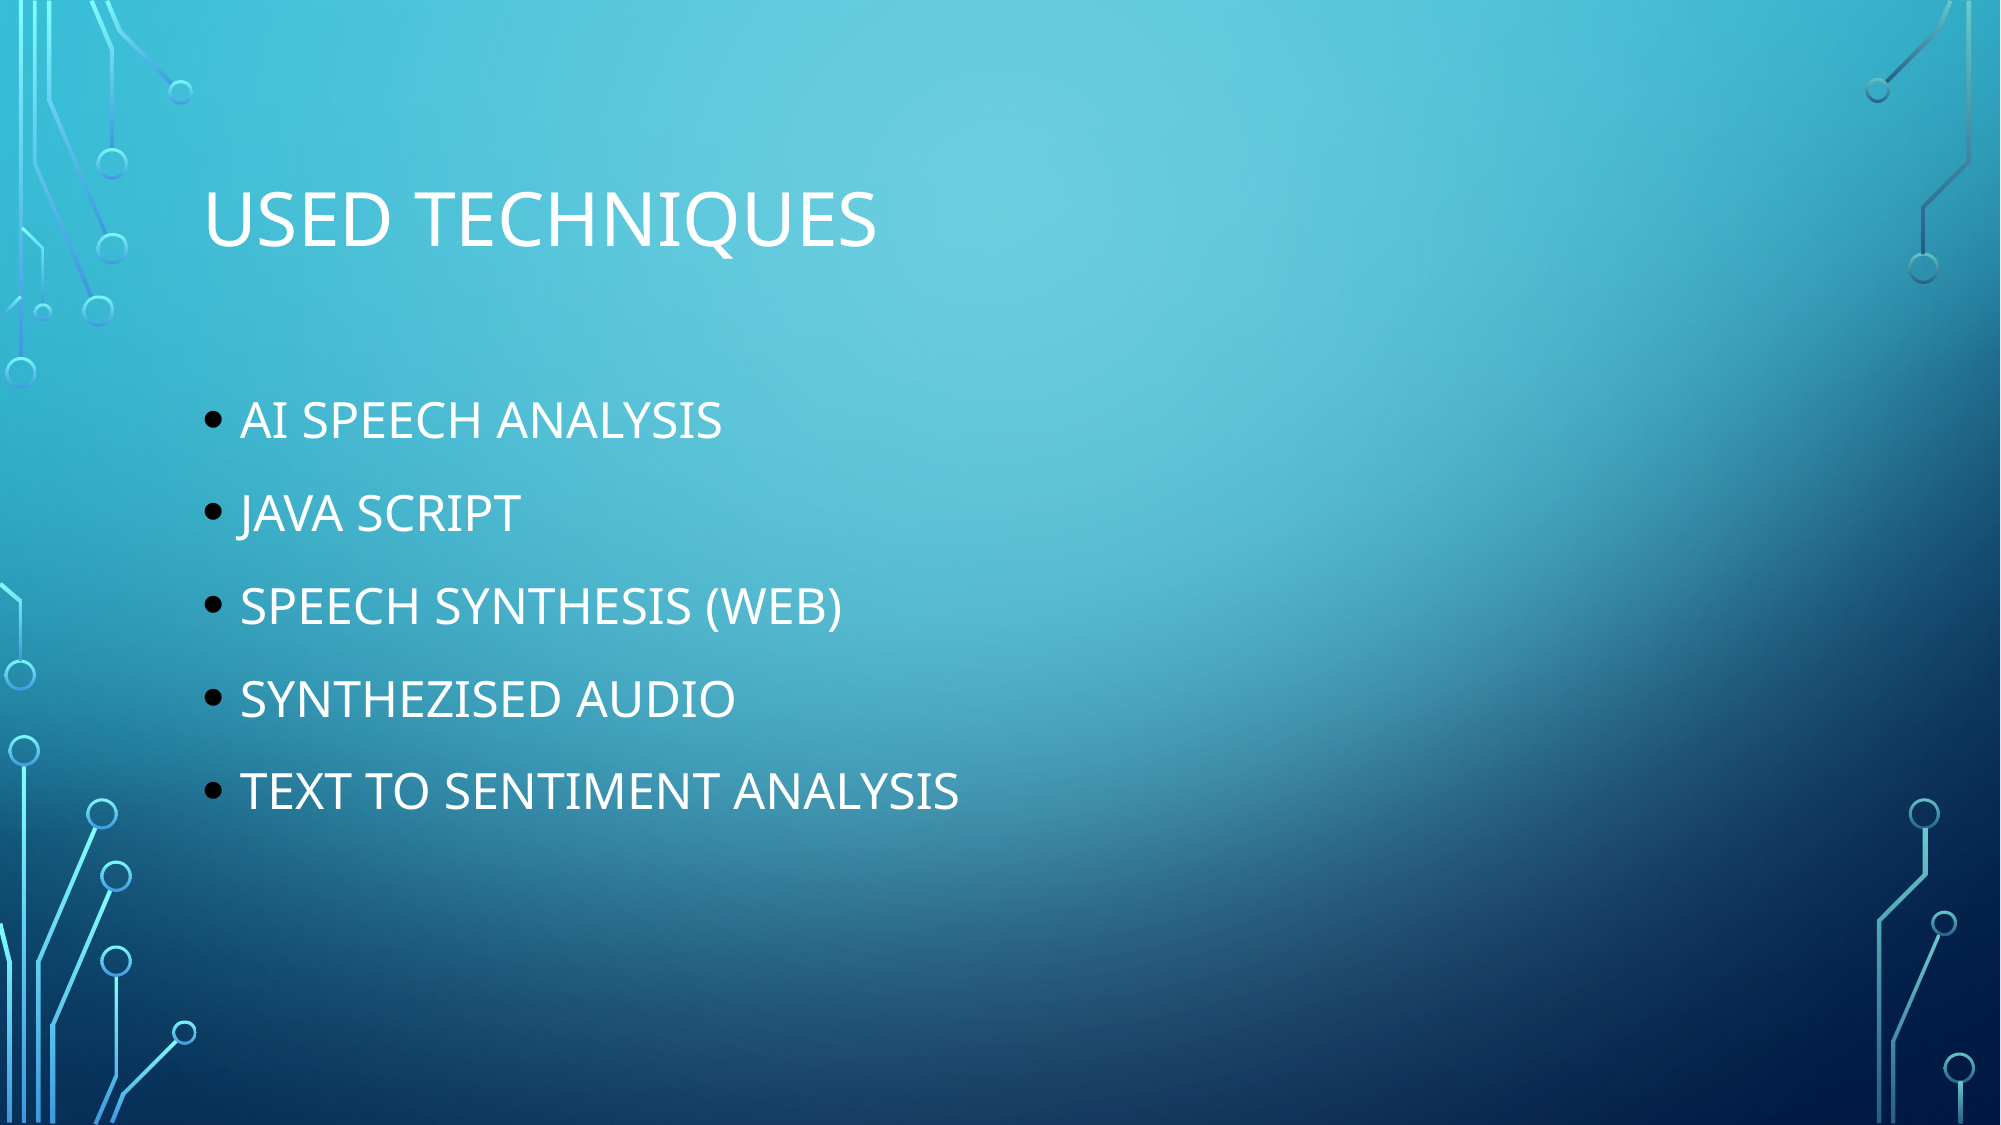

# USED TechniqUes
AI SPEECH ANALYSIS
JAVA SCRIPT
SPEECH SYNTHESIS (WEB)
SYNTHEZISED AUDIO
TEXT TO SENTIMENT ANALYSIS